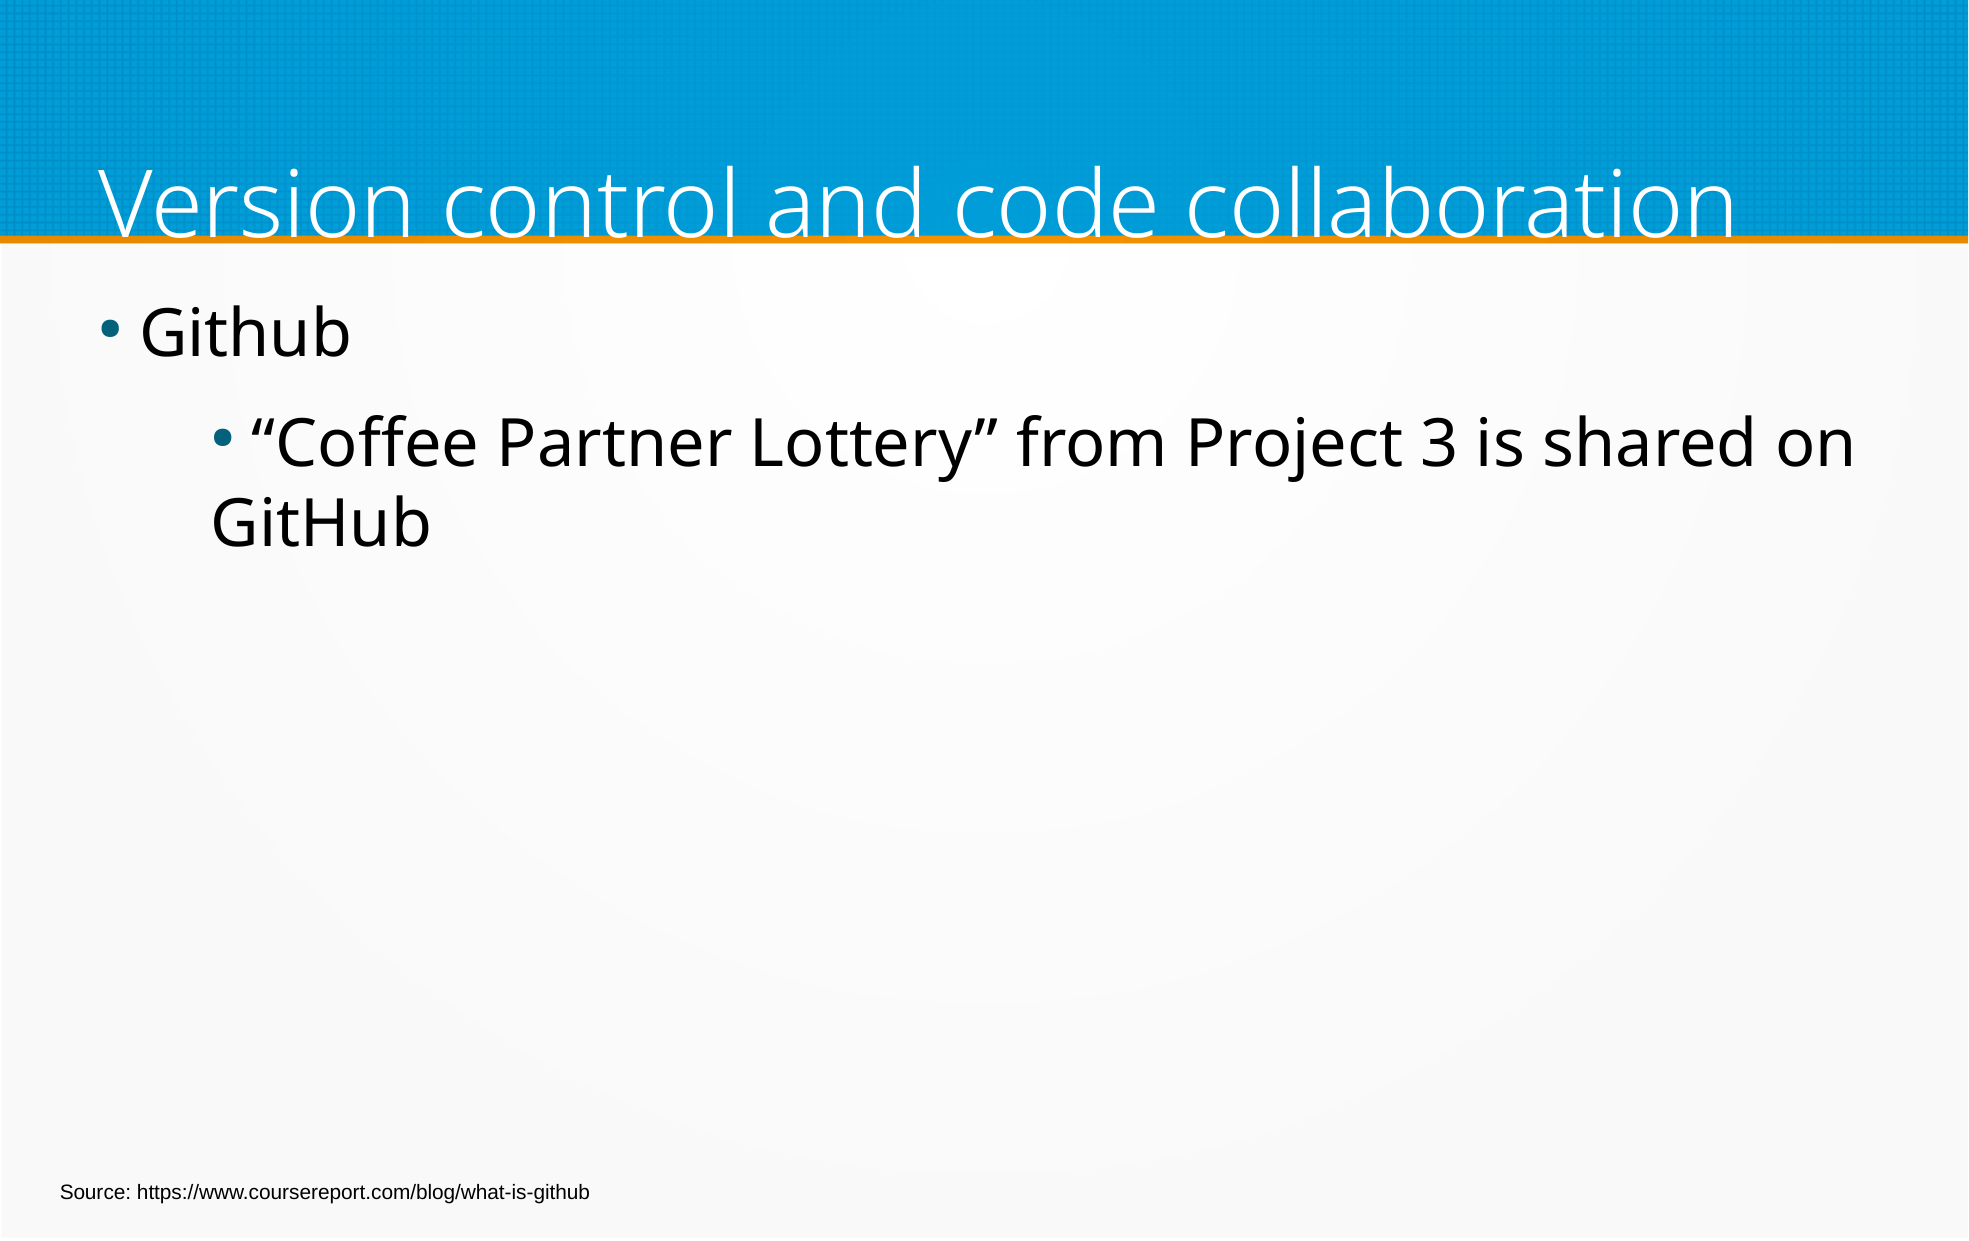

# Version control and code collaboration
 Github
 “Coffee Partner Lottery” from Project 3 is shared on GitHub
Source: https://www.coursereport.com/blog/what-is-github